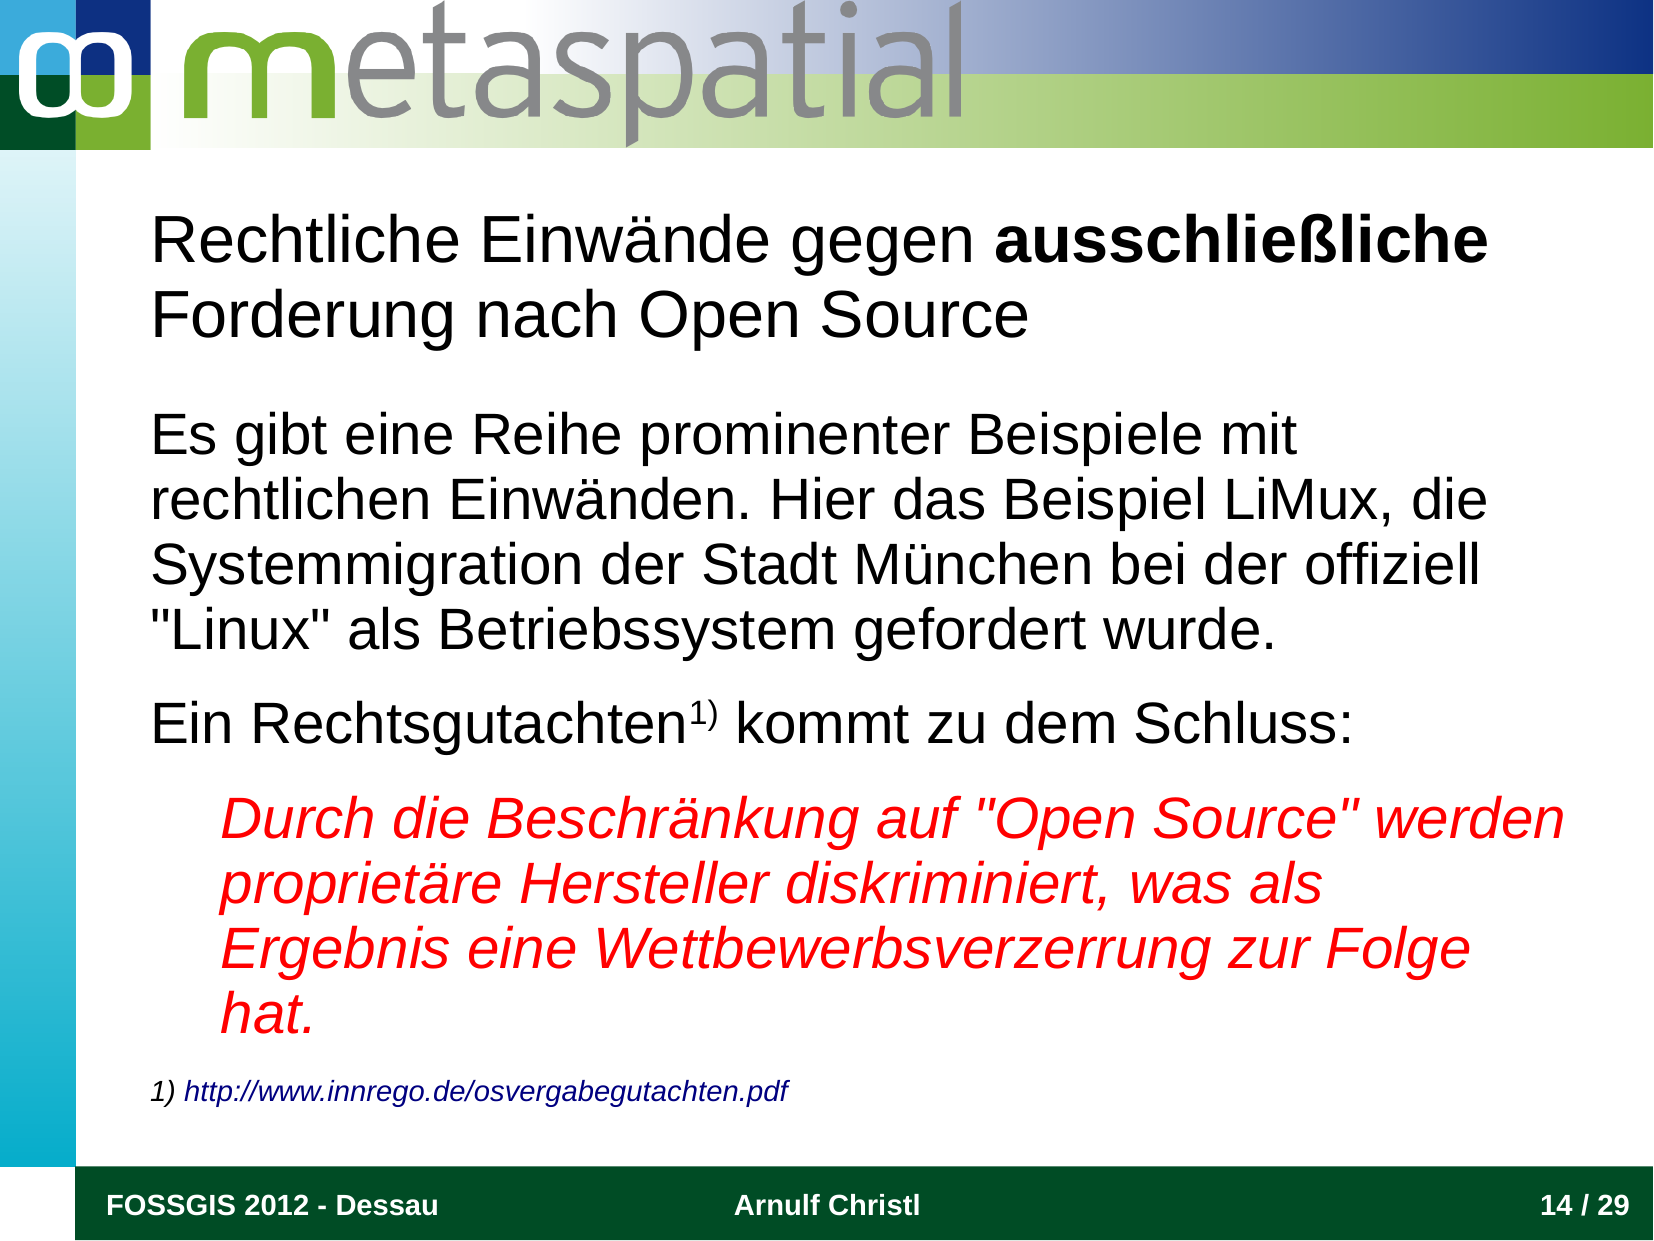

# Rechtliche Einwände gegen ausschließliche Forderung nach Open Source
Es gibt eine Reihe prominenter Beispiele mit rechtlichen Einwänden. Hier das Beispiel LiMux, die Systemmigration der Stadt München bei der offiziell "Linux" als Betriebssystem gefordert wurde.
Ein Rechtsgutachten1) kommt zu dem Schluss:
Durch die Beschränkung auf "Open Source" werden proprietäre Hersteller diskriminiert, was als Ergebnis eine Wettbewerbsverzerrung zur Folge hat.
1) http://www.innrego.de/osvergabegutachten.pdf
FOSSGIS 2012 - Dessau
Arnulf Christl
14